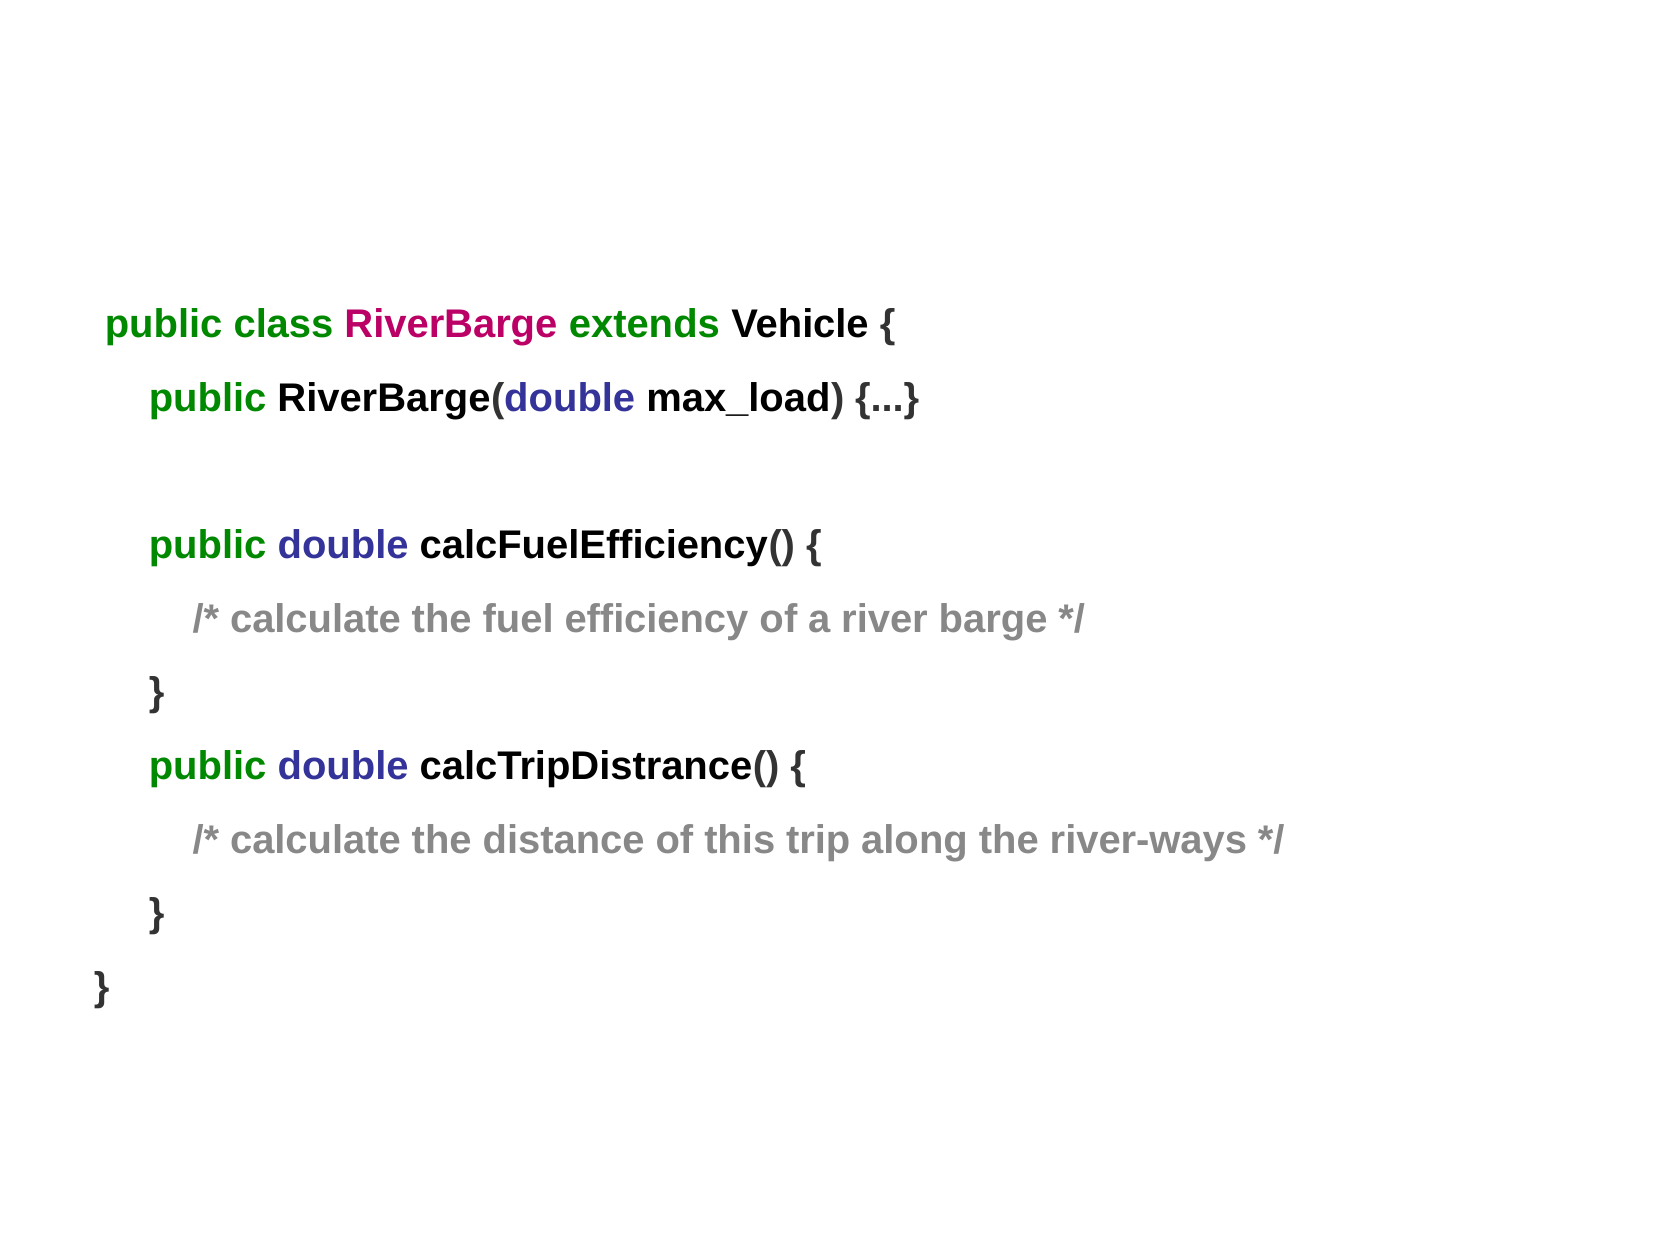

#
 public class RiverBarge extends Vehicle {
 public RiverBarge(double max_load) {...}
 public double calcFuelEfficiency() {
 /* calculate the fuel efficiency of a river barge */
 }
 public double calcTripDistrance() {
 /* calculate the distance of this trip along the river-ways */
 }
 }